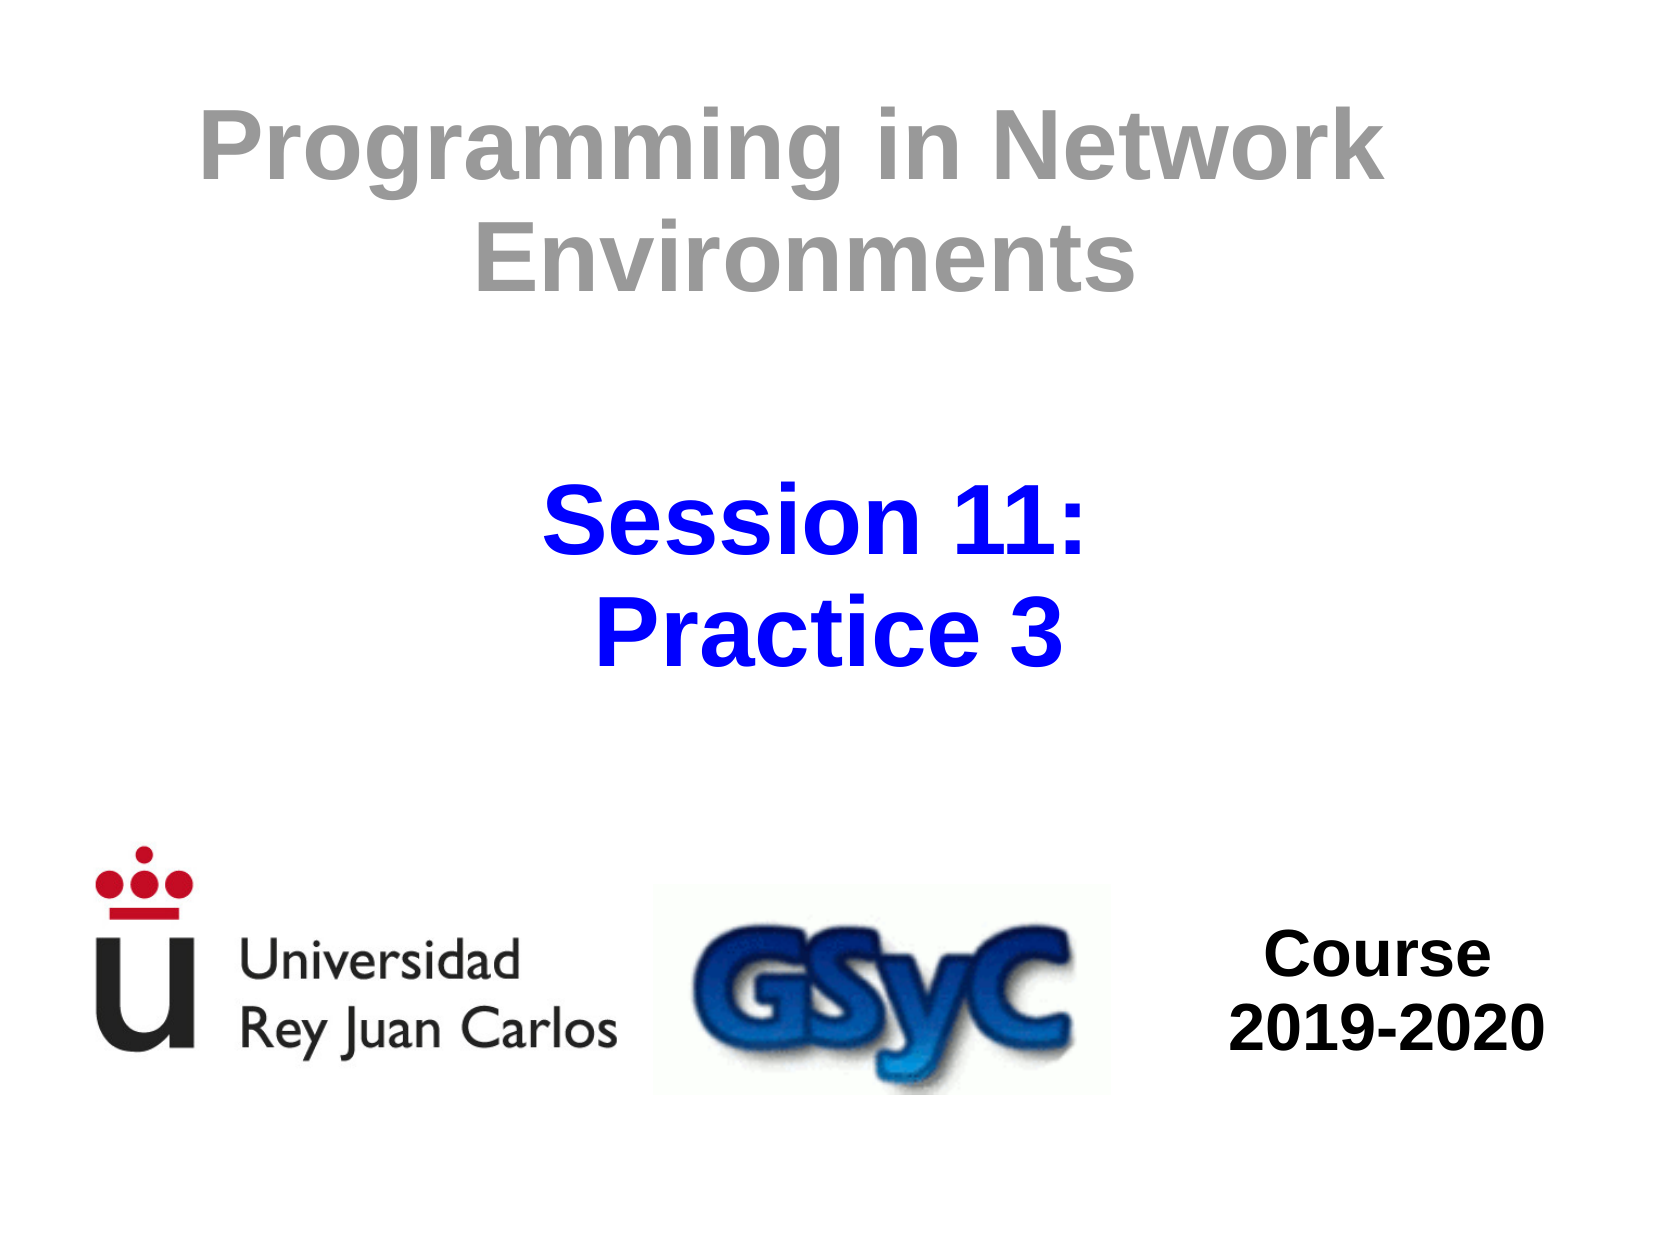

# Programming in Network Environments
Session 11:
Practice 3
Course
2019-2020